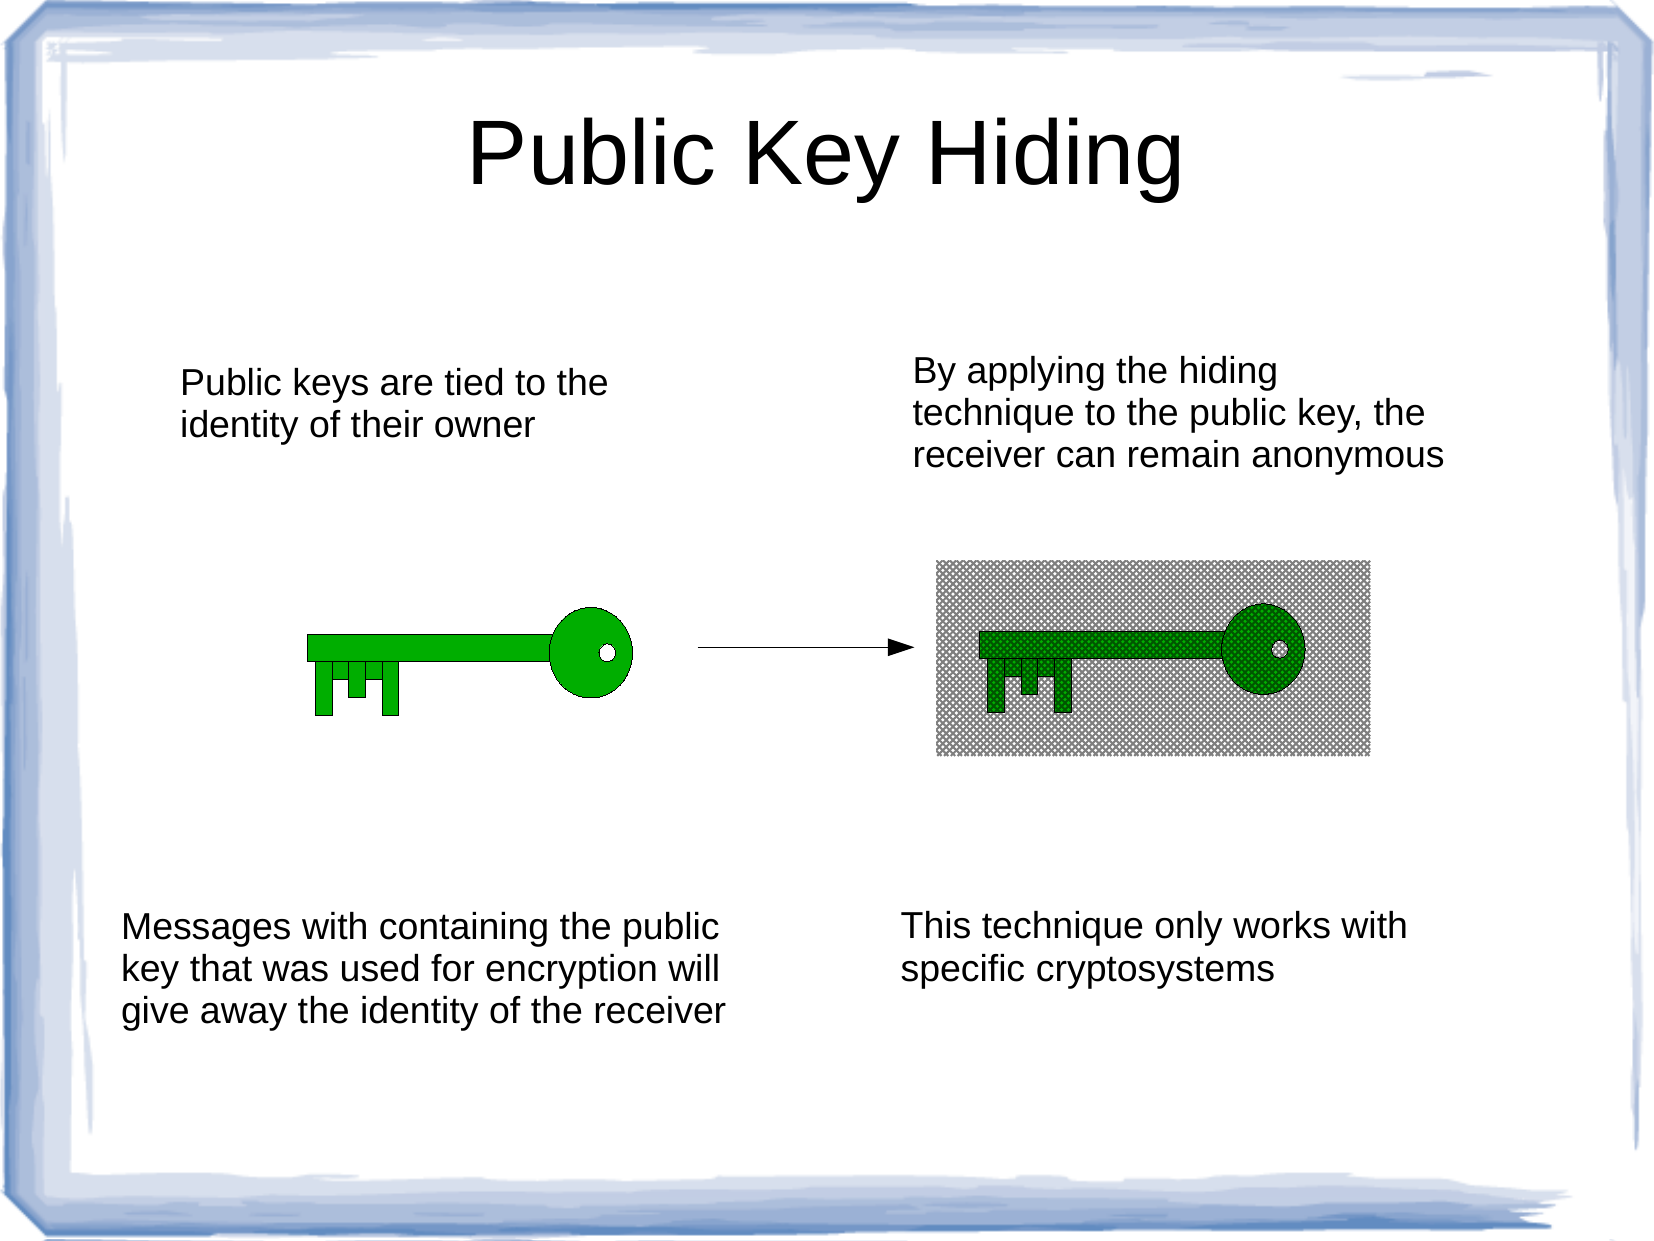

# Public Key Hiding
By applying the hiding technique to the public key, the receiver can remain anonymous
Public keys are tied to the identity of their owner
This technique only works with specific cryptosystems
Messages with containing the public key that was used for encryption will give away the identity of the receiver